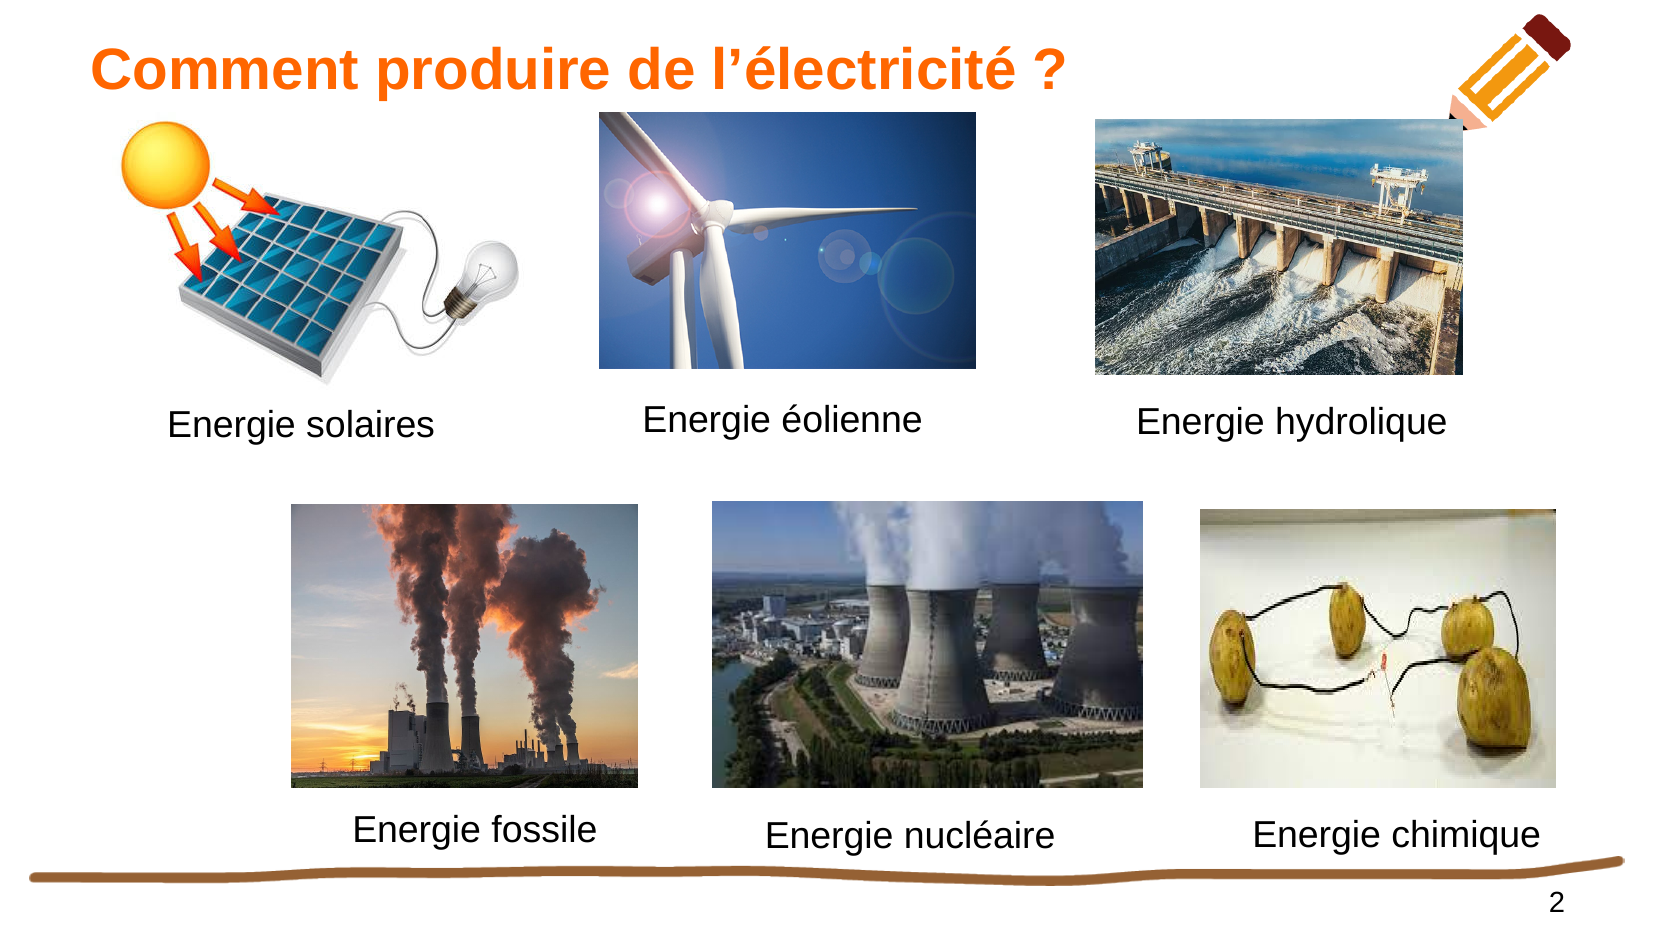

# Comment produire de l’électricité ?
Energie éolienne
Energie hydrolique
Energie solaires
Energie fossile
Energie chimique
Energie nucléaire
2